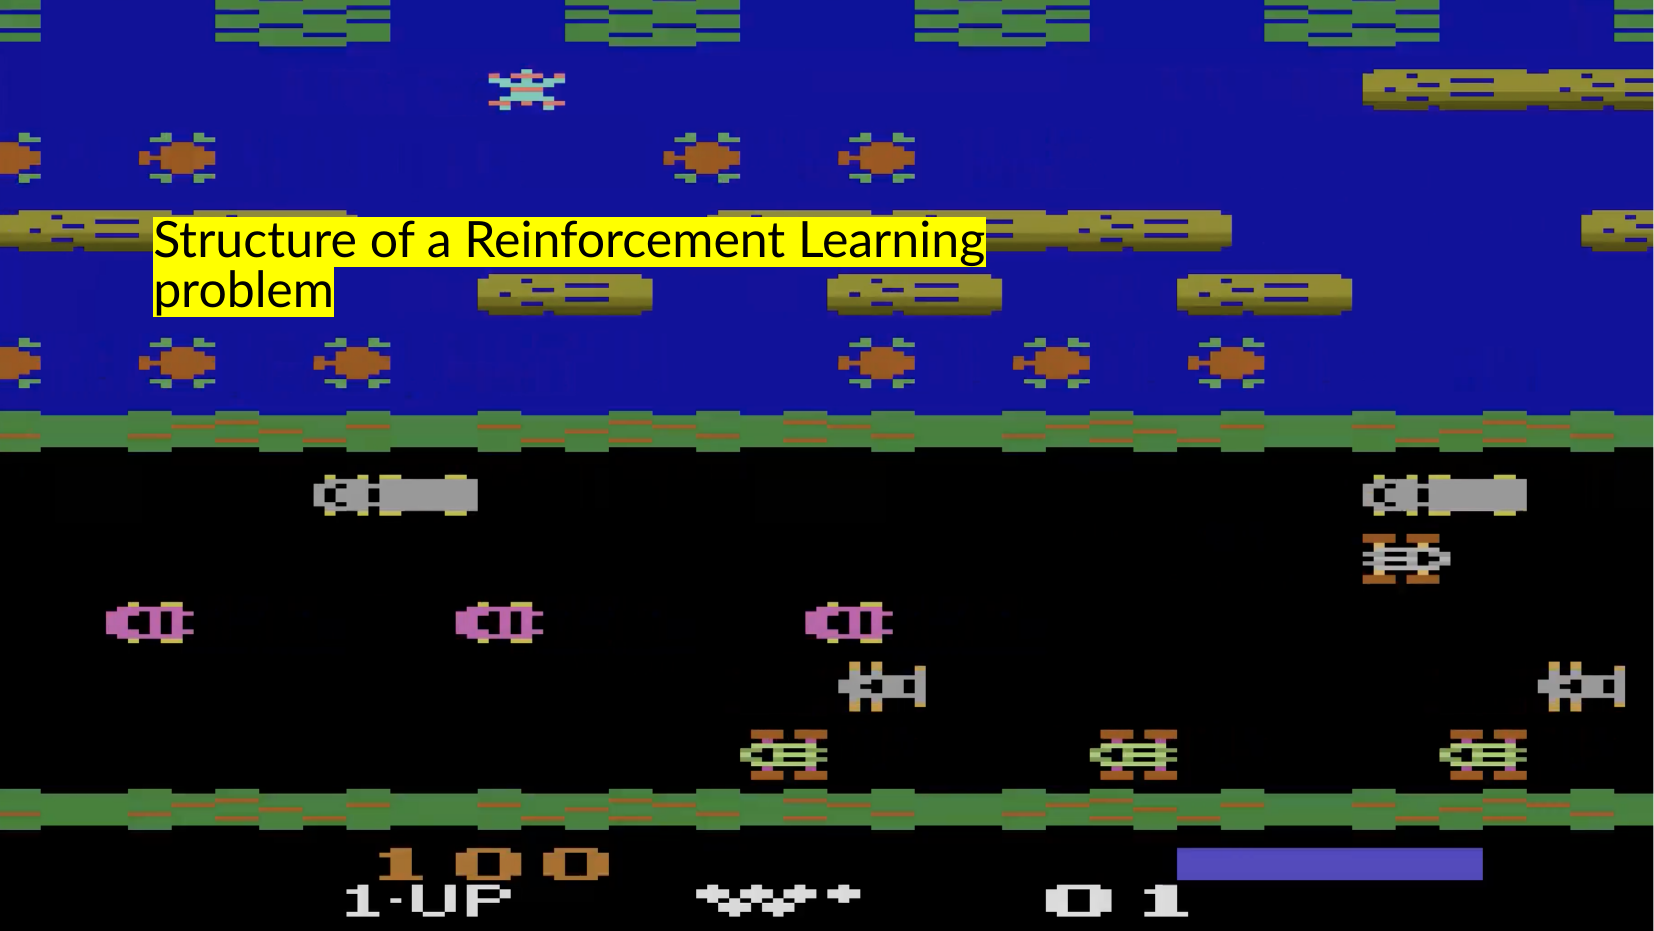

# Structure of a Reinforcement Learning problem